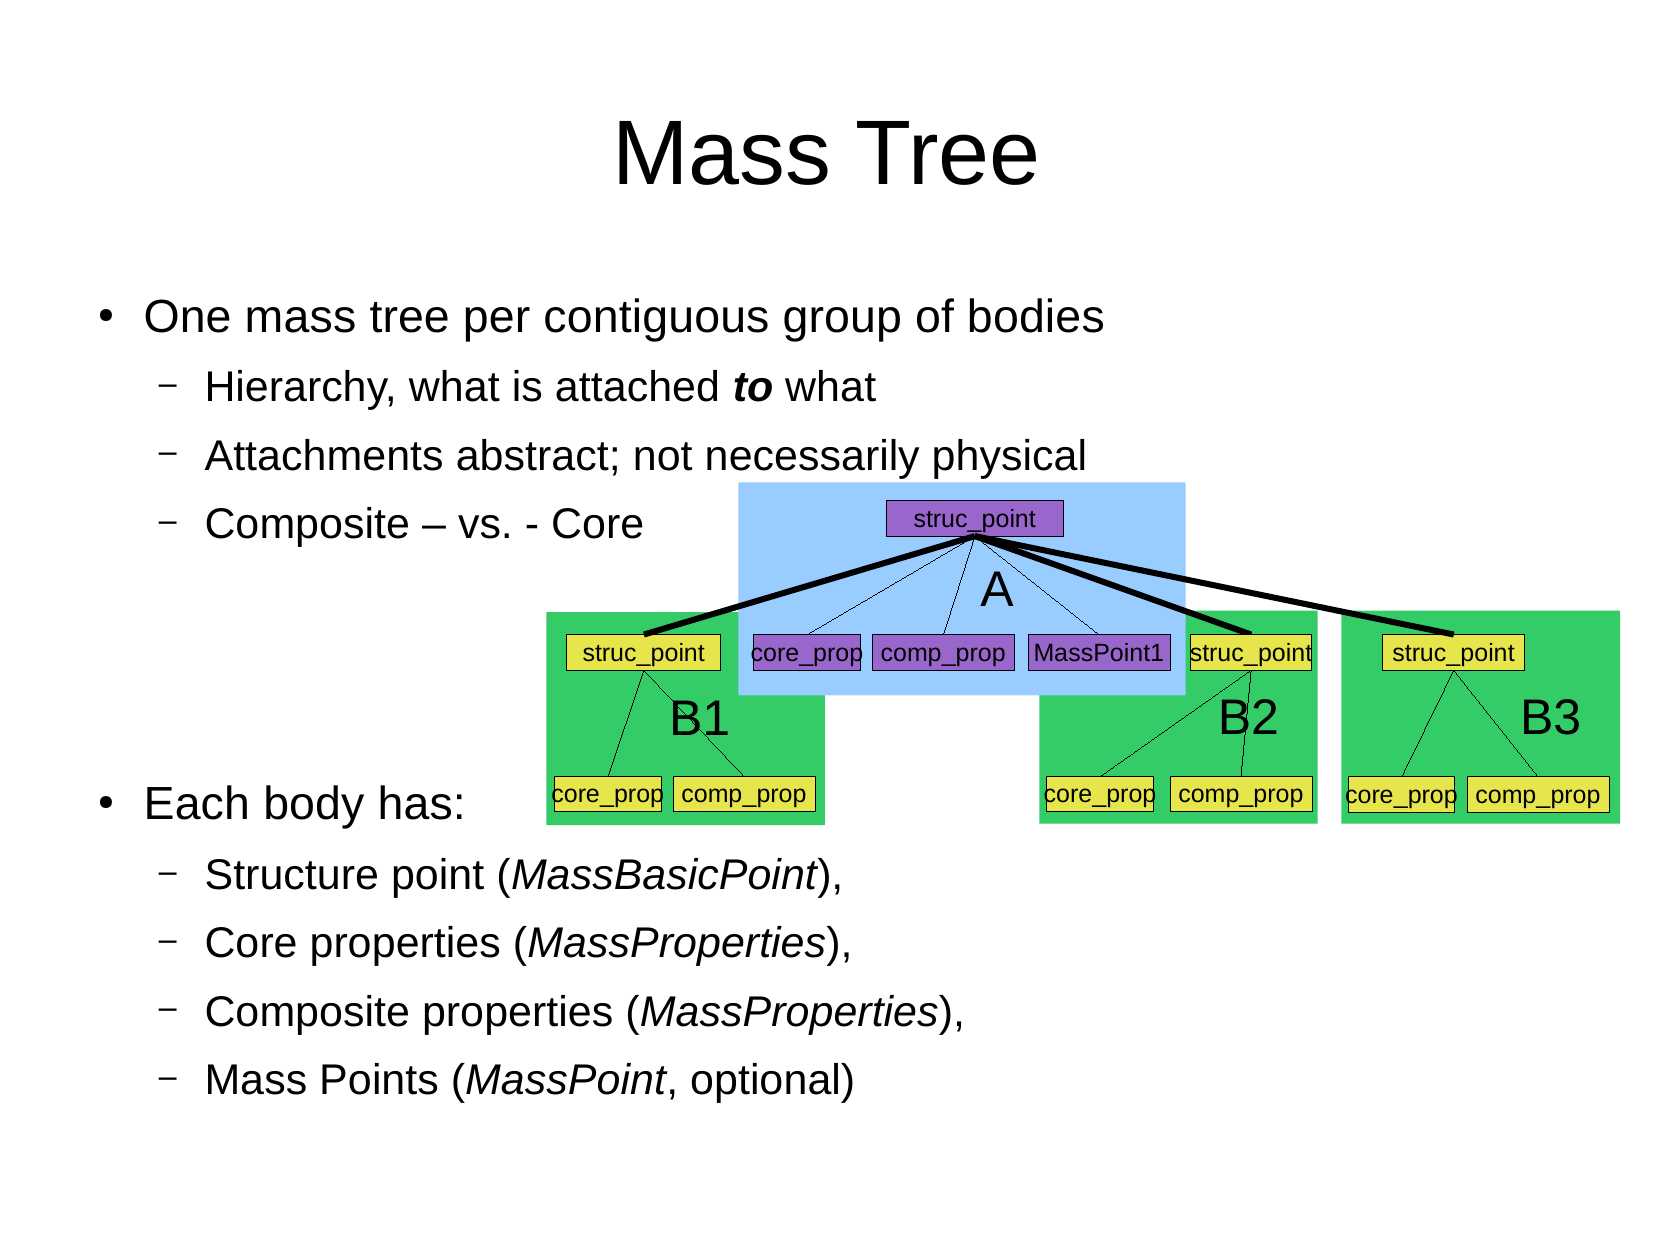

# Mass Tree
One mass tree per contiguous group of bodies
Hierarchy, what is attached to what
Attachments abstract; not necessarily physical
Composite – vs. - Core
Each body has:
Structure point (MassBasicPoint),
Core properties (MassProperties),
Composite properties (MassProperties),
Mass Points (MassPoint, optional)
 A
struc_point
 B2
 B3
 B1
struc_point
core_prop
comp_prop
MassPoint1
struc_point
struc_point
core_prop
comp_prop
core_prop
comp_prop
core_prop
comp_prop